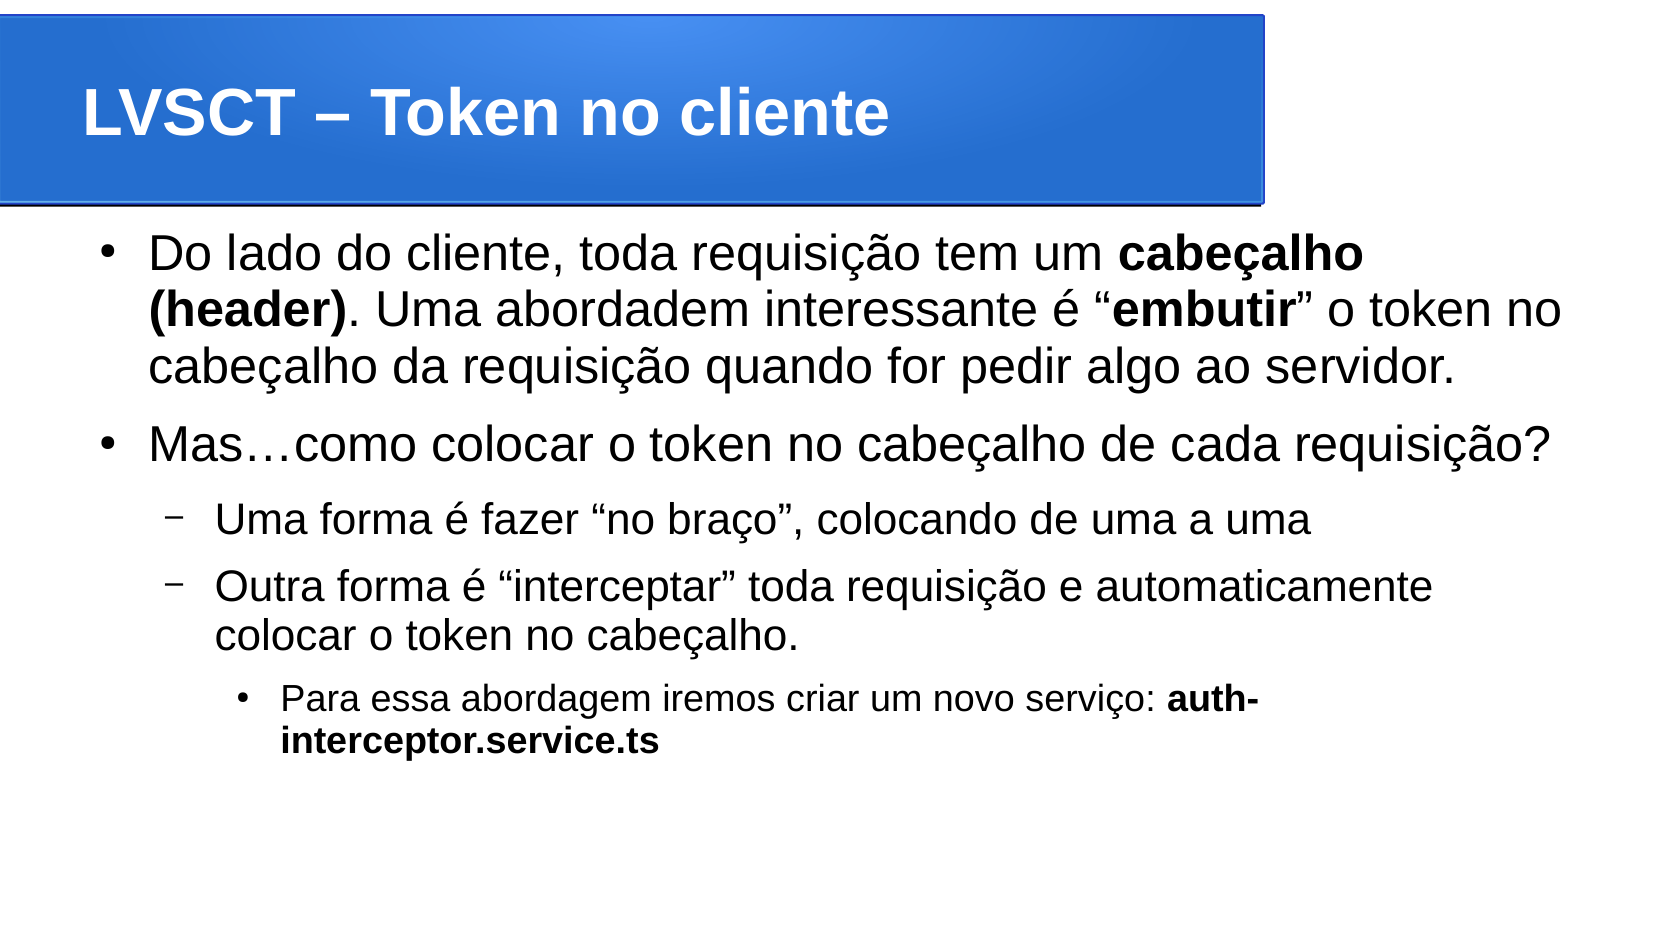

# LVSCT – Token no cliente
Do lado do cliente, toda requisição tem um cabeçalho (header). Uma abordadem interessante é “embutir” o token no cabeçalho da requisição quando for pedir algo ao servidor.
Mas…como colocar o token no cabeçalho de cada requisição?
Uma forma é fazer “no braço”, colocando de uma a uma
Outra forma é “interceptar” toda requisição e automaticamente colocar o token no cabeçalho.
Para essa abordagem iremos criar um novo serviço: auth-interceptor.service.ts